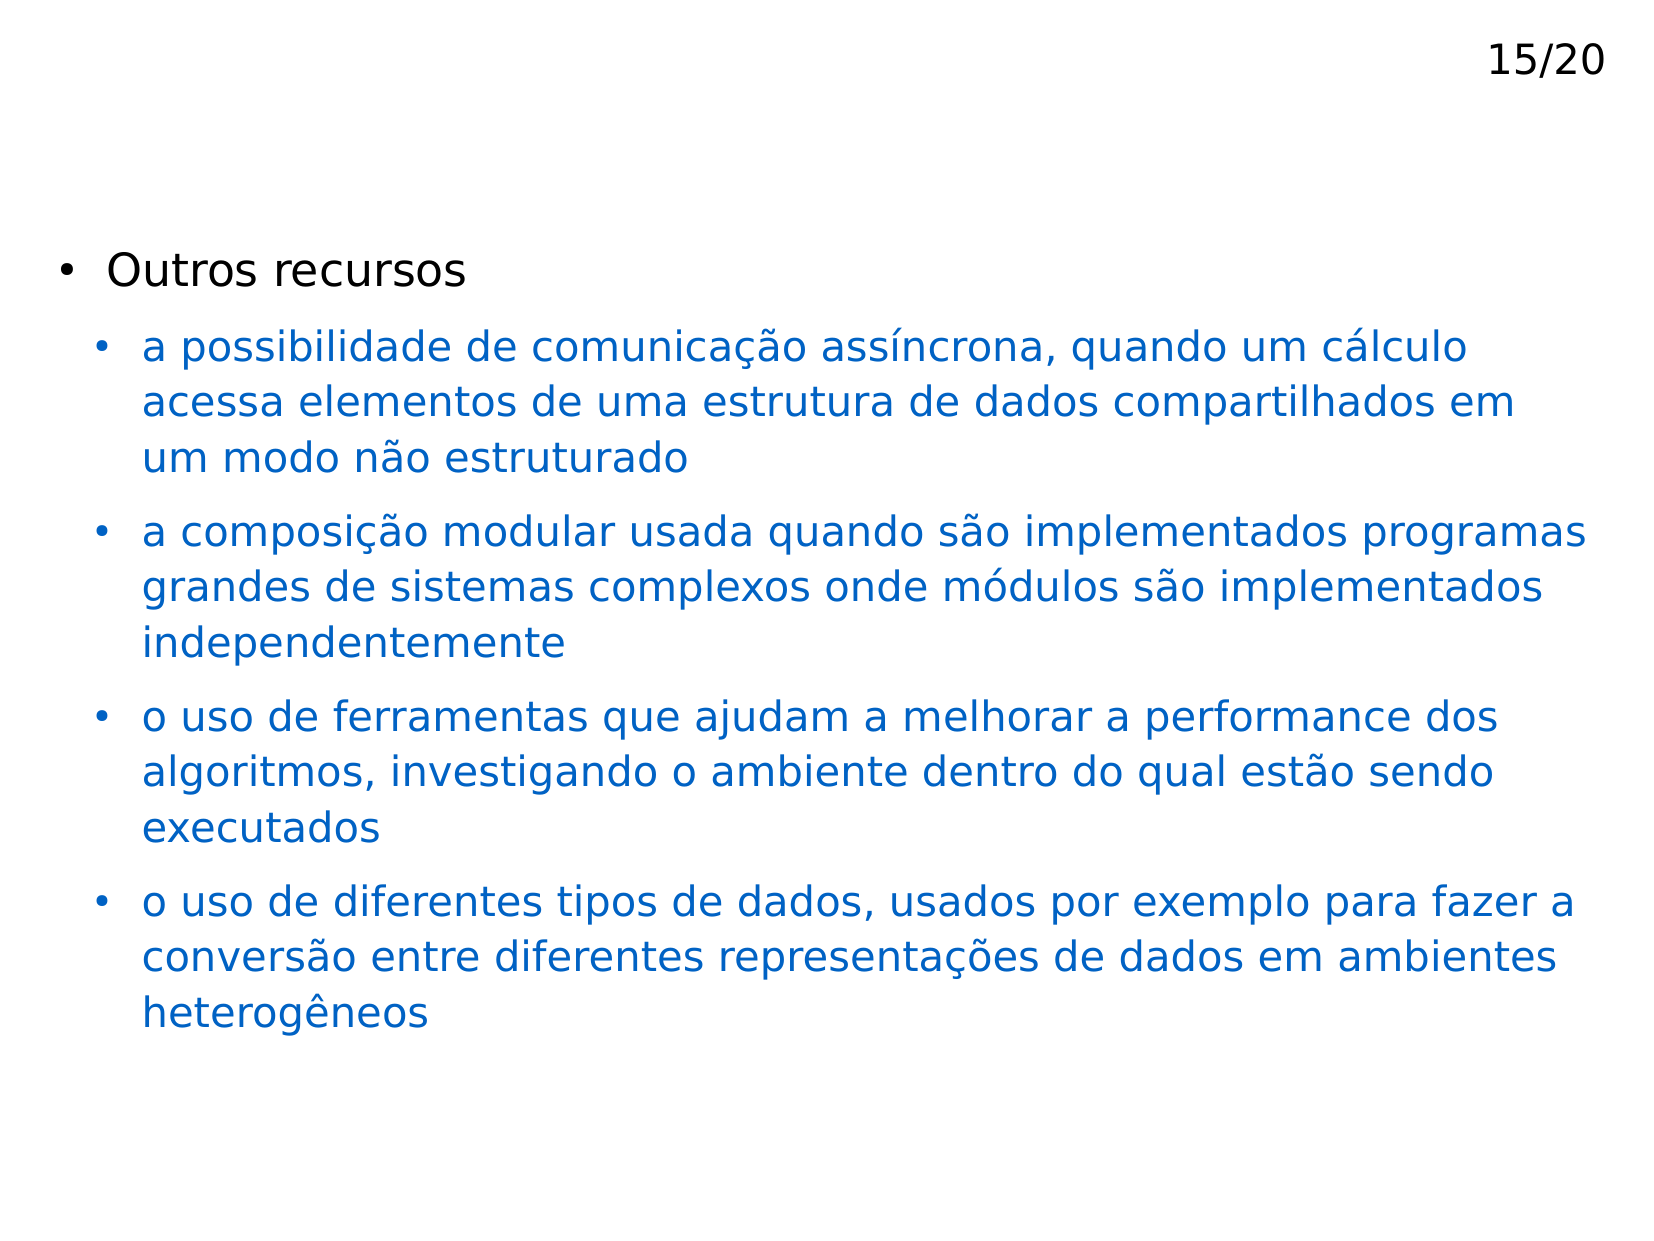

#
15
Outros recursos
a possibilidade de comunicação assíncrona, quando um cálculo acessa elementos de uma estrutura de dados compartilhados em um modo não estruturado
a composição modular usada quando são implementados programas grandes de sistemas complexos onde módulos são implementados independentemente
o uso de ferramentas que ajudam a melhorar a performance dos algoritmos, investigando o ambiente dentro do qual estão sendo executados
o uso de diferentes tipos de dados, usados por exemplo para fazer a conversão entre diferentes representações de dados em ambientes heterogêneos